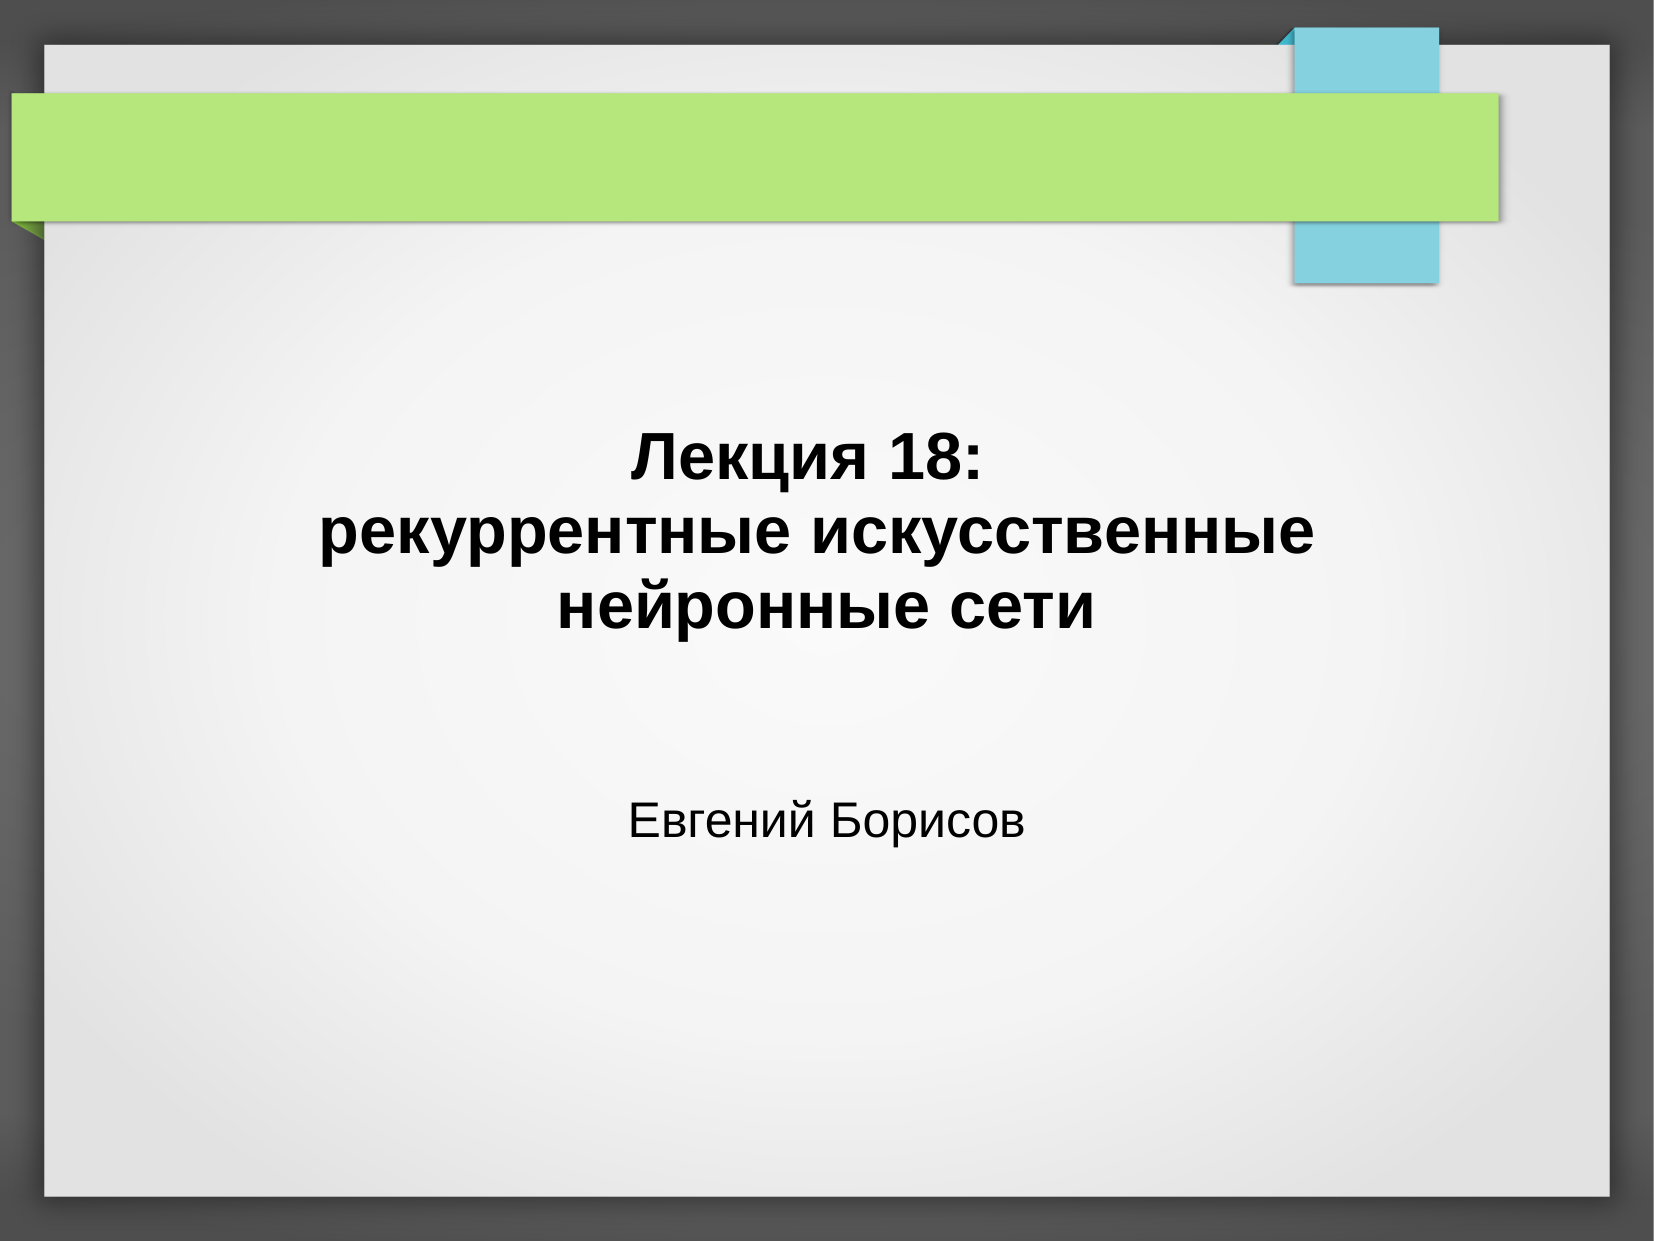

# Лекция 18:
рекуррентные искусственные
нейронные сети
Евгений Борисов